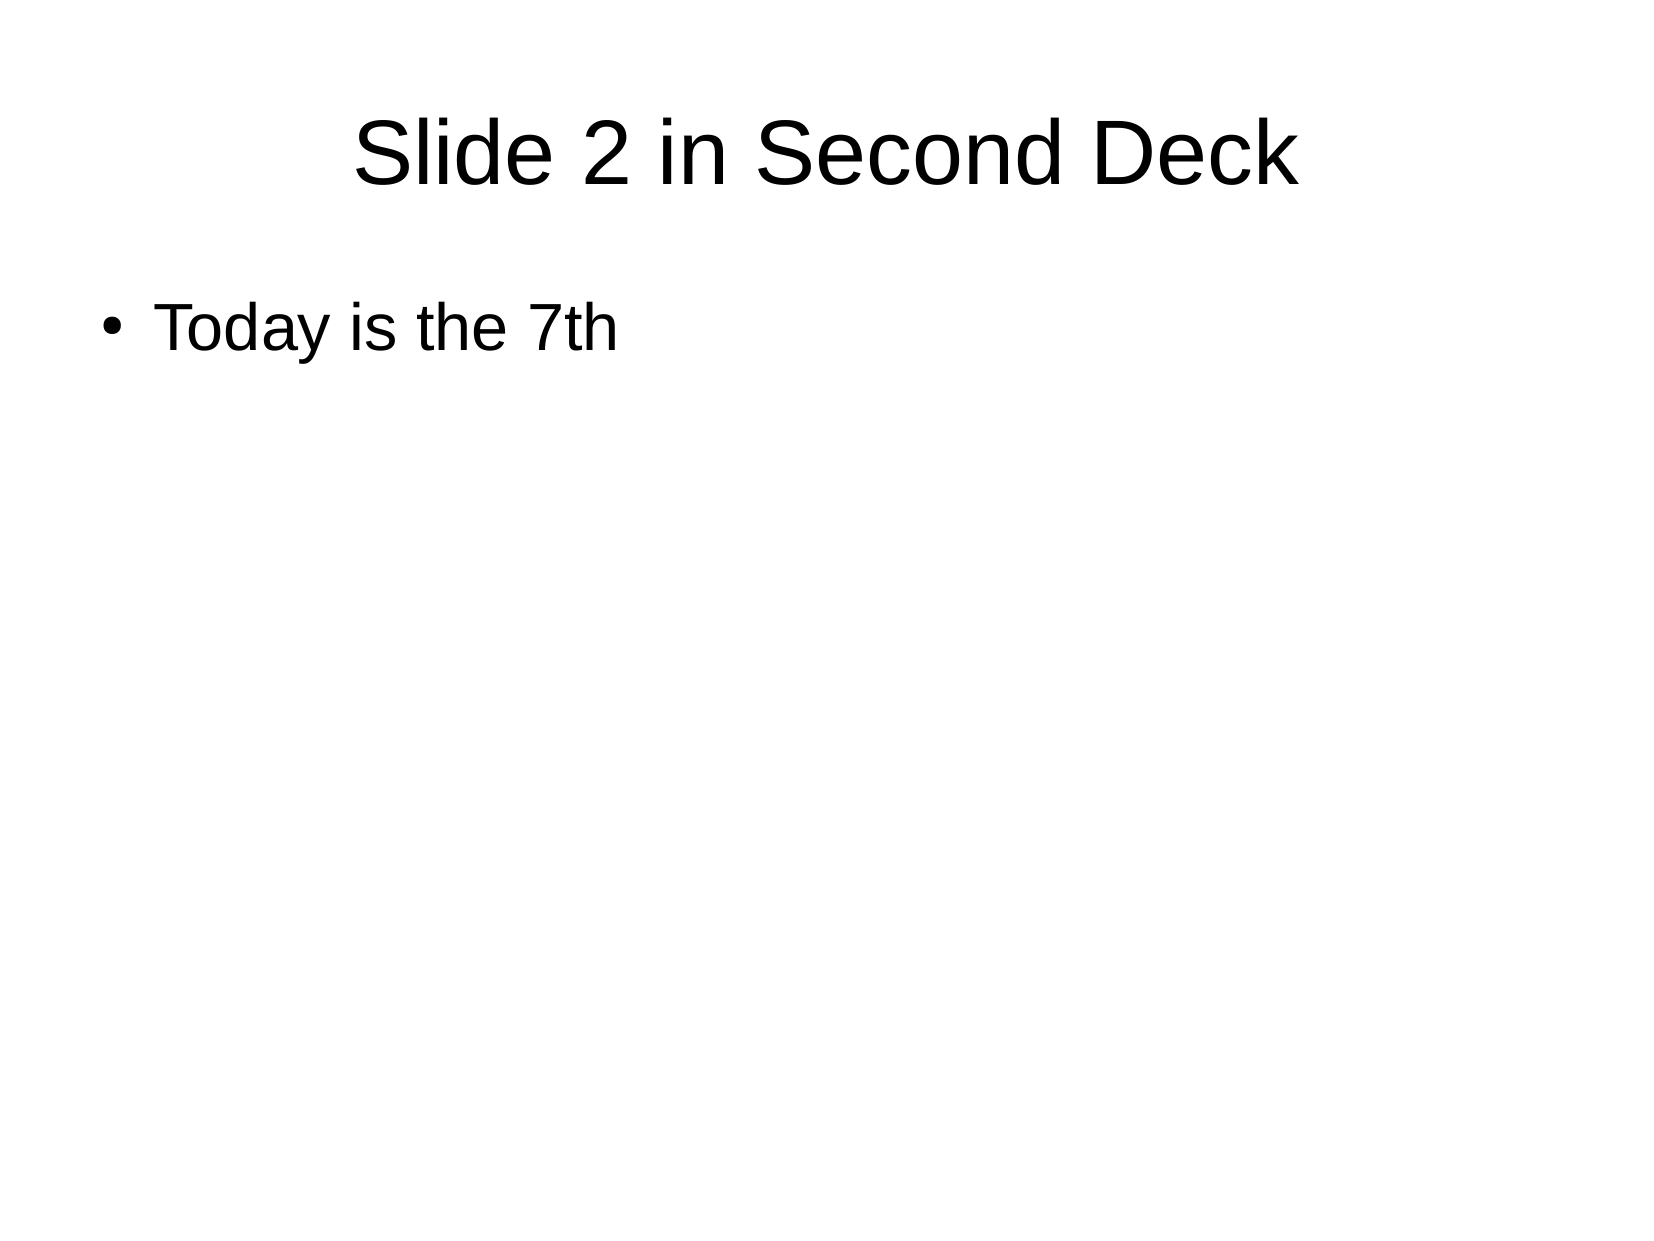

# Slide 2 in Second Deck
Today is the 7th